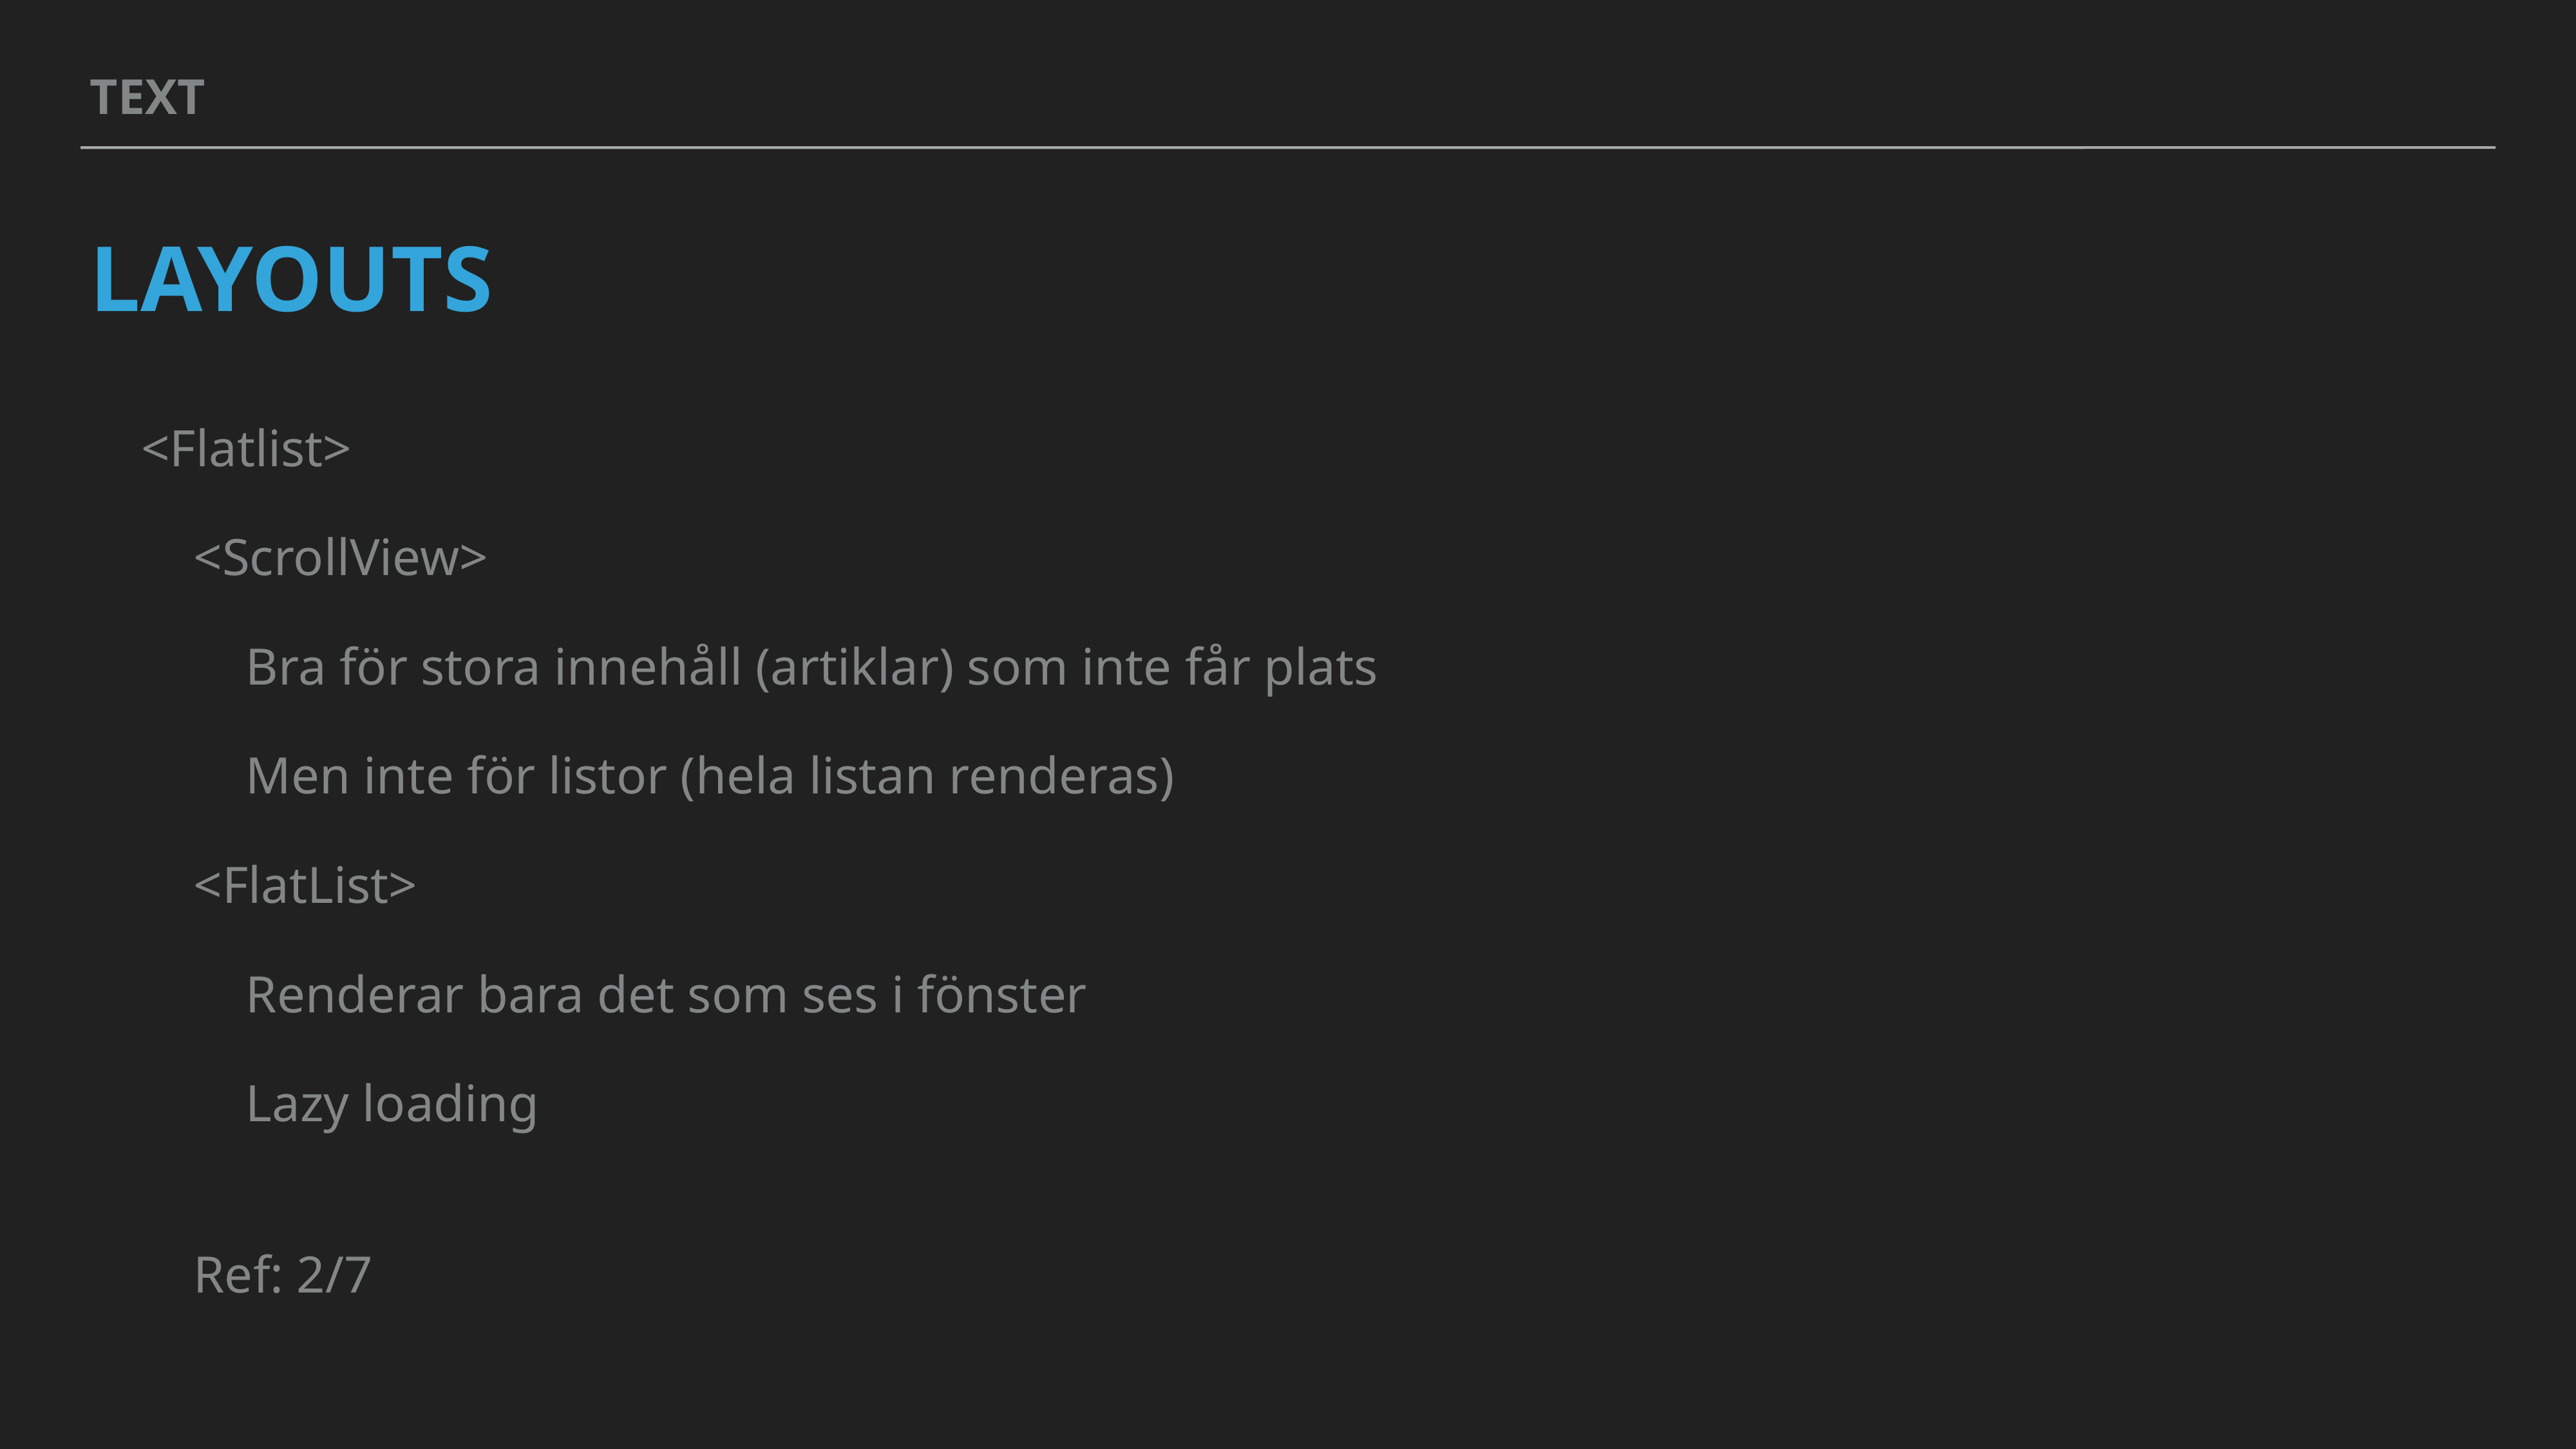

Layouts
<Flatlist>
<ScrollView>
Bra för stora innehåll (artiklar) som inte får plats
Men inte för listor (hela listan renderas)
<FlatList>
Renderar bara det som ses i fönster
Lazy loading
Ref: 2/7